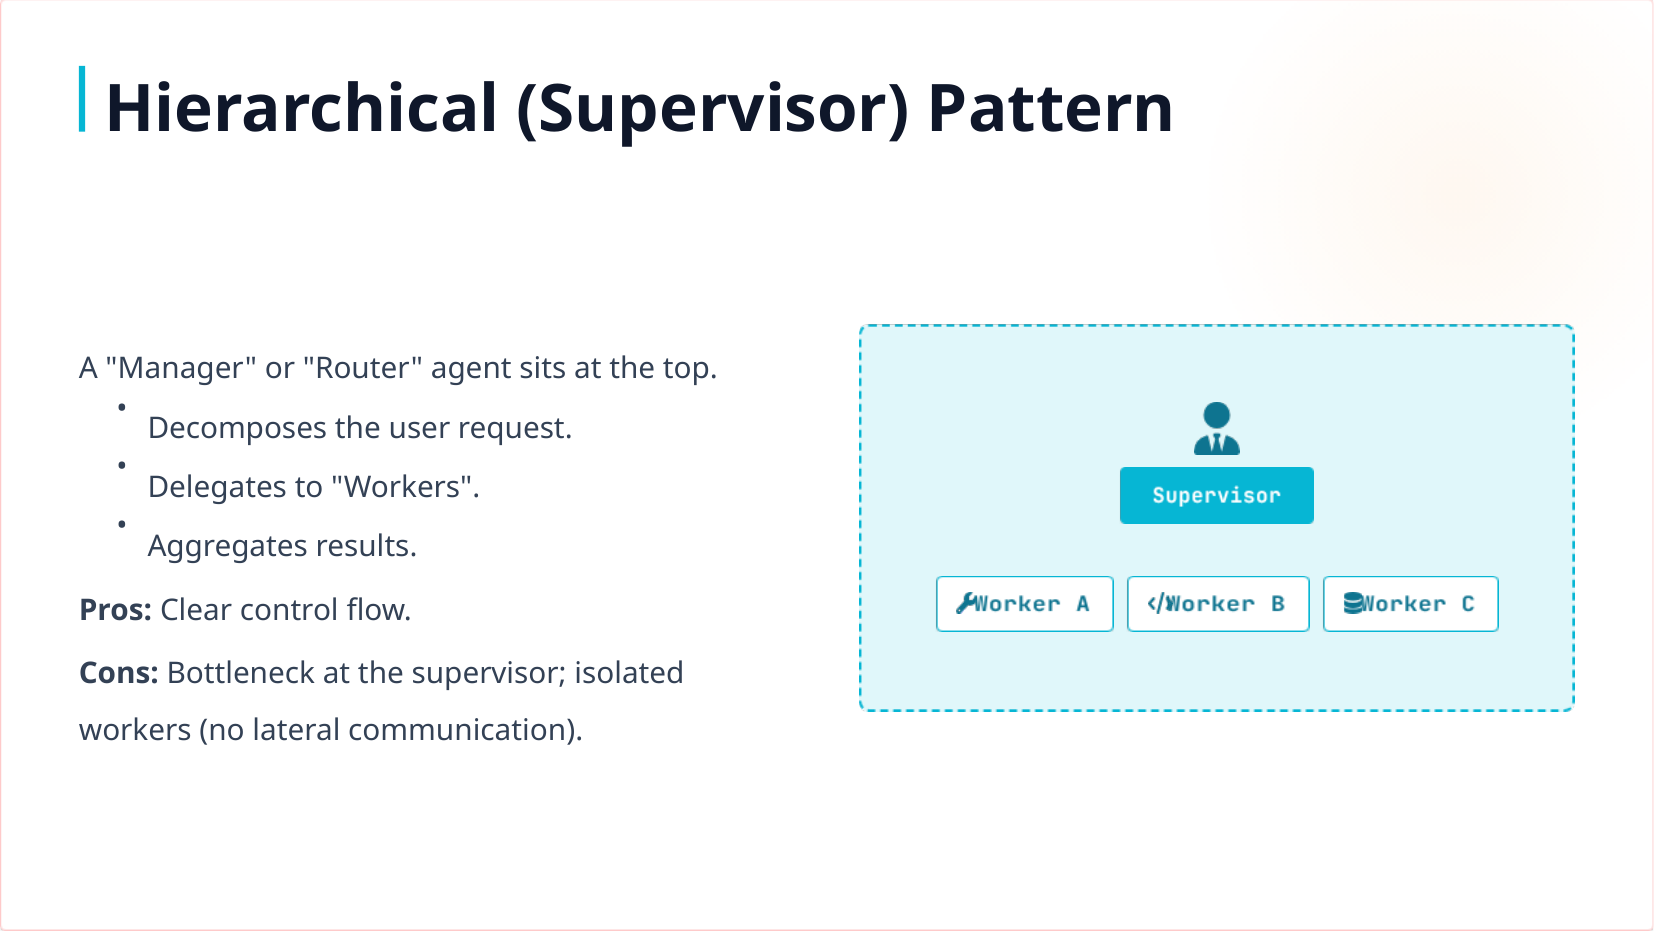

Hierarchical (Supervisor) Pattern
A "Manager" or "Router" agent sits at the top.
Decomposes the user request.
•
Delegates to "Workers".
•
Aggregates results.
•
Pros: Clear control flow.
Cons: Bottleneck at the supervisor; isolated workers (no lateral communication).